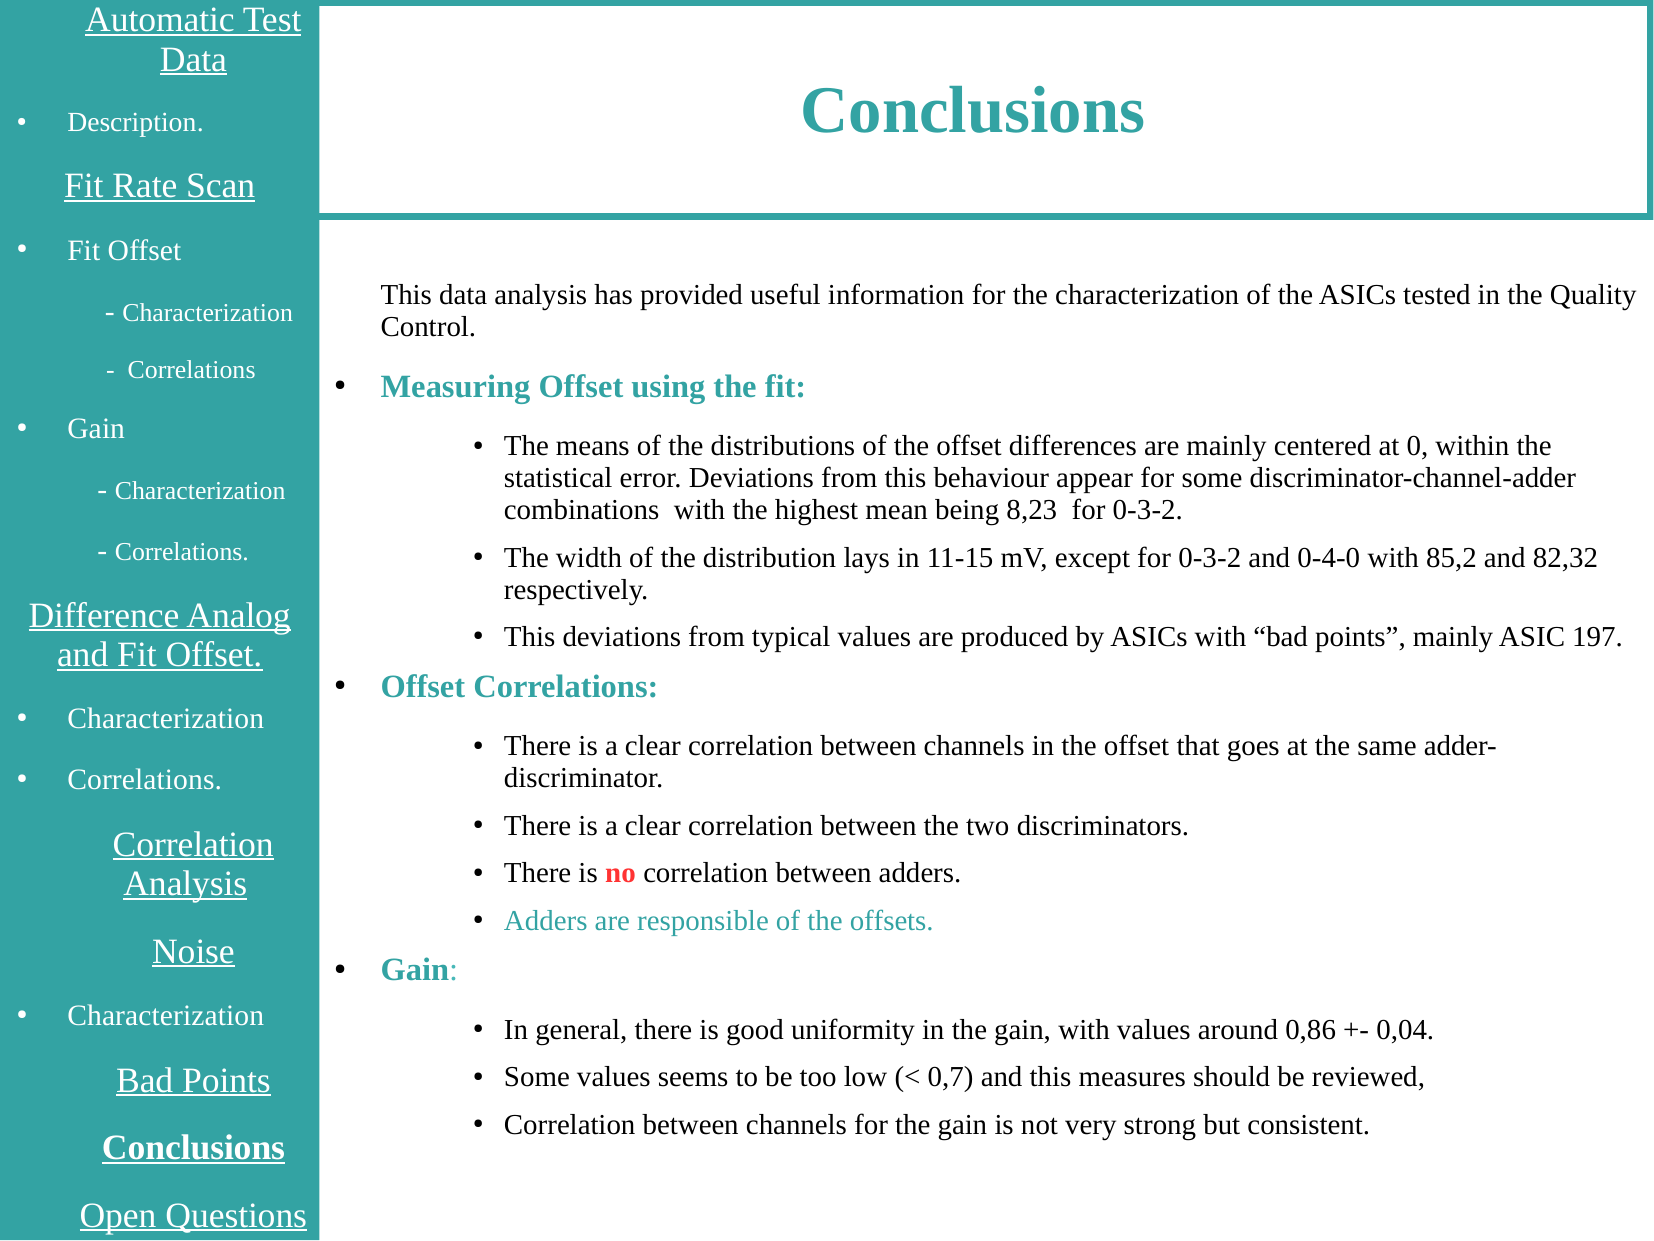

Automatic Test Data
Description.
Fit Rate Scan
Fit Offset
 - Characterization
 - Correlations
Gain
 - Characterization
 - Correlations.
Difference Analog and Fit Offset.
Characterization
Correlations.
Correlation Analysis
Noise
Characterization
Bad Points
Conclusions
Open Questions
# Conclusions
This data analysis has provided useful information for the characterization of the ASICs tested in the Quality Control.
Measuring Offset using the fit:
The means of the distributions of the offset differences are mainly centered at 0, within the statistical error. Deviations from this behaviour appear for some discriminator-channel-adder combinations with the highest mean being 8,23 for 0-3-2.
The width of the distribution lays in 11-15 mV, except for 0-3-2 and 0-4-0 with 85,2 and 82,32 respectively.
This deviations from typical values are produced by ASICs with “bad points”, mainly ASIC 197.
Offset Correlations:
There is a clear correlation between channels in the offset that goes at the same adder-discriminator.
There is a clear correlation between the two discriminators.
There is no correlation between adders.
Adders are responsible of the offsets.
Gain:
In general, there is good uniformity in the gain, with values around 0,86 +- 0,04.
Some values seems to be too low (< 0,7) and this measures should be reviewed,
Correlation between channels for the gain is not very strong but consistent.